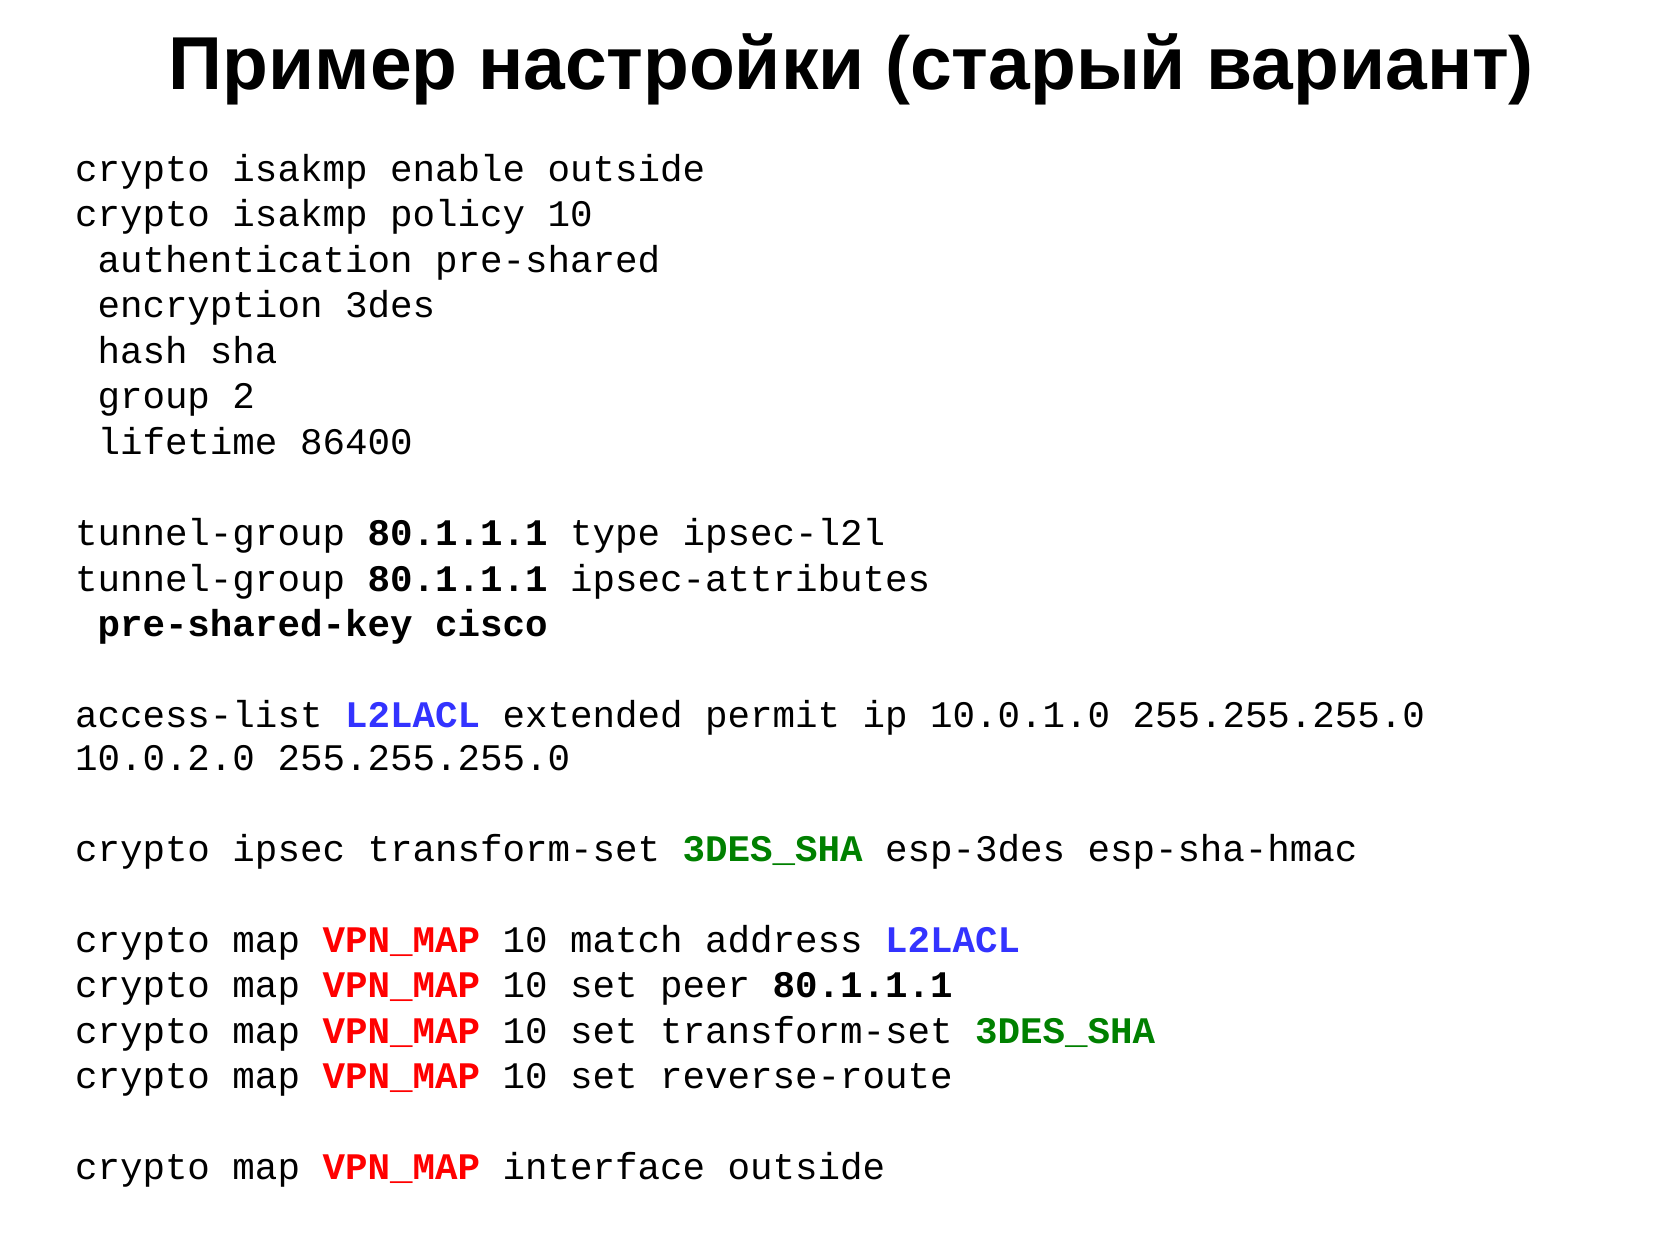

Пример настройки (старый вариант)
# crypto isakmp enable outside
crypto isakmp policy 10
 authentication pre-shared
 encryption 3des
 hash sha
 group 2
 lifetime 86400
tunnel-group 80.1.1.1 type ipsec-l2l
tunnel-group 80.1.1.1 ipsec-attributes
 pre-shared-key cisco
access-list L2LACL extended permit ip 10.0.1.0 255.255.255.0 10.0.2.0 255.255.255.0
crypto ipsec transform-set 3DES_SHA esp-3des esp-sha-hmac
crypto map VPN_MAP 10 match address L2LACL
crypto map VPN_MAP 10 set peer 80.1.1.1
crypto map VPN_MAP 10 set transform-set 3DES_SHA
crypto map VPN_MAP 10 set reverse-route
crypto map VPN_MAP interface outside